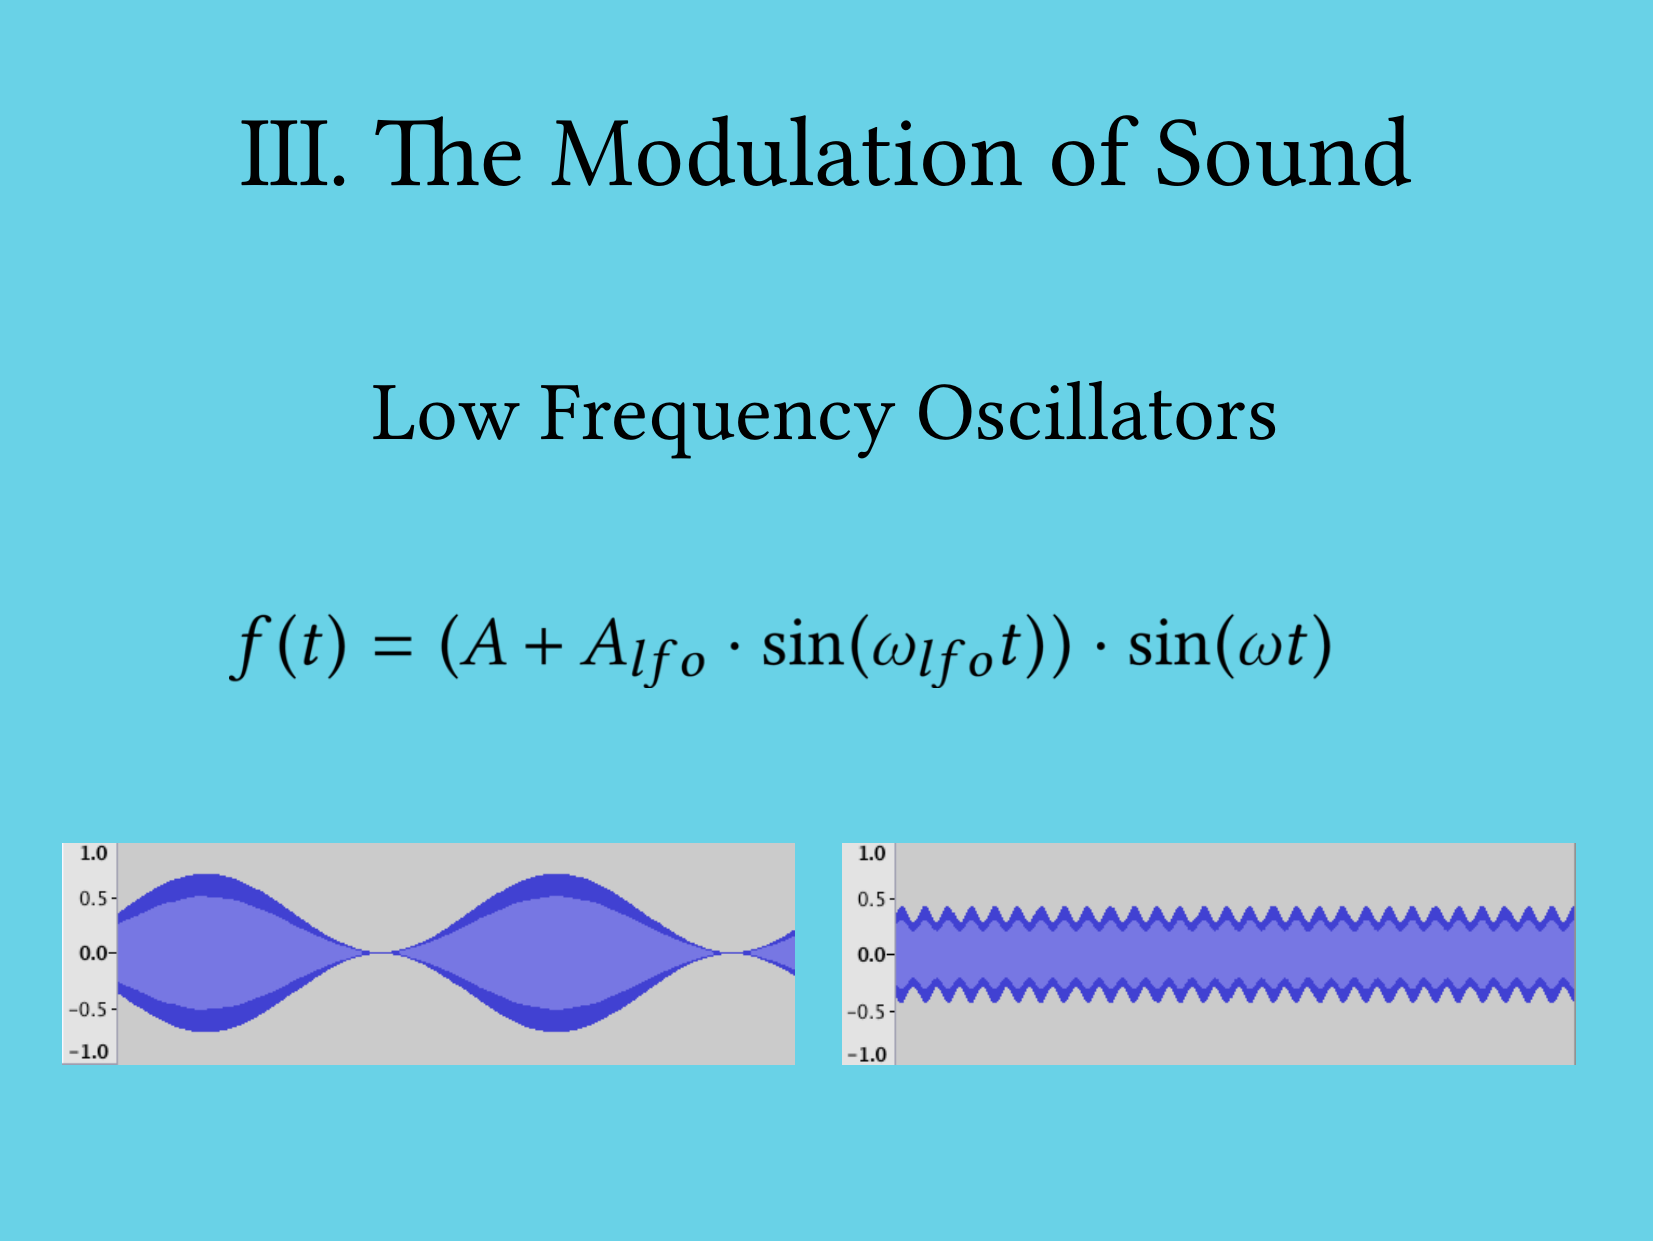

III. The Modulation of Sound
# Low Frequency Oscillators